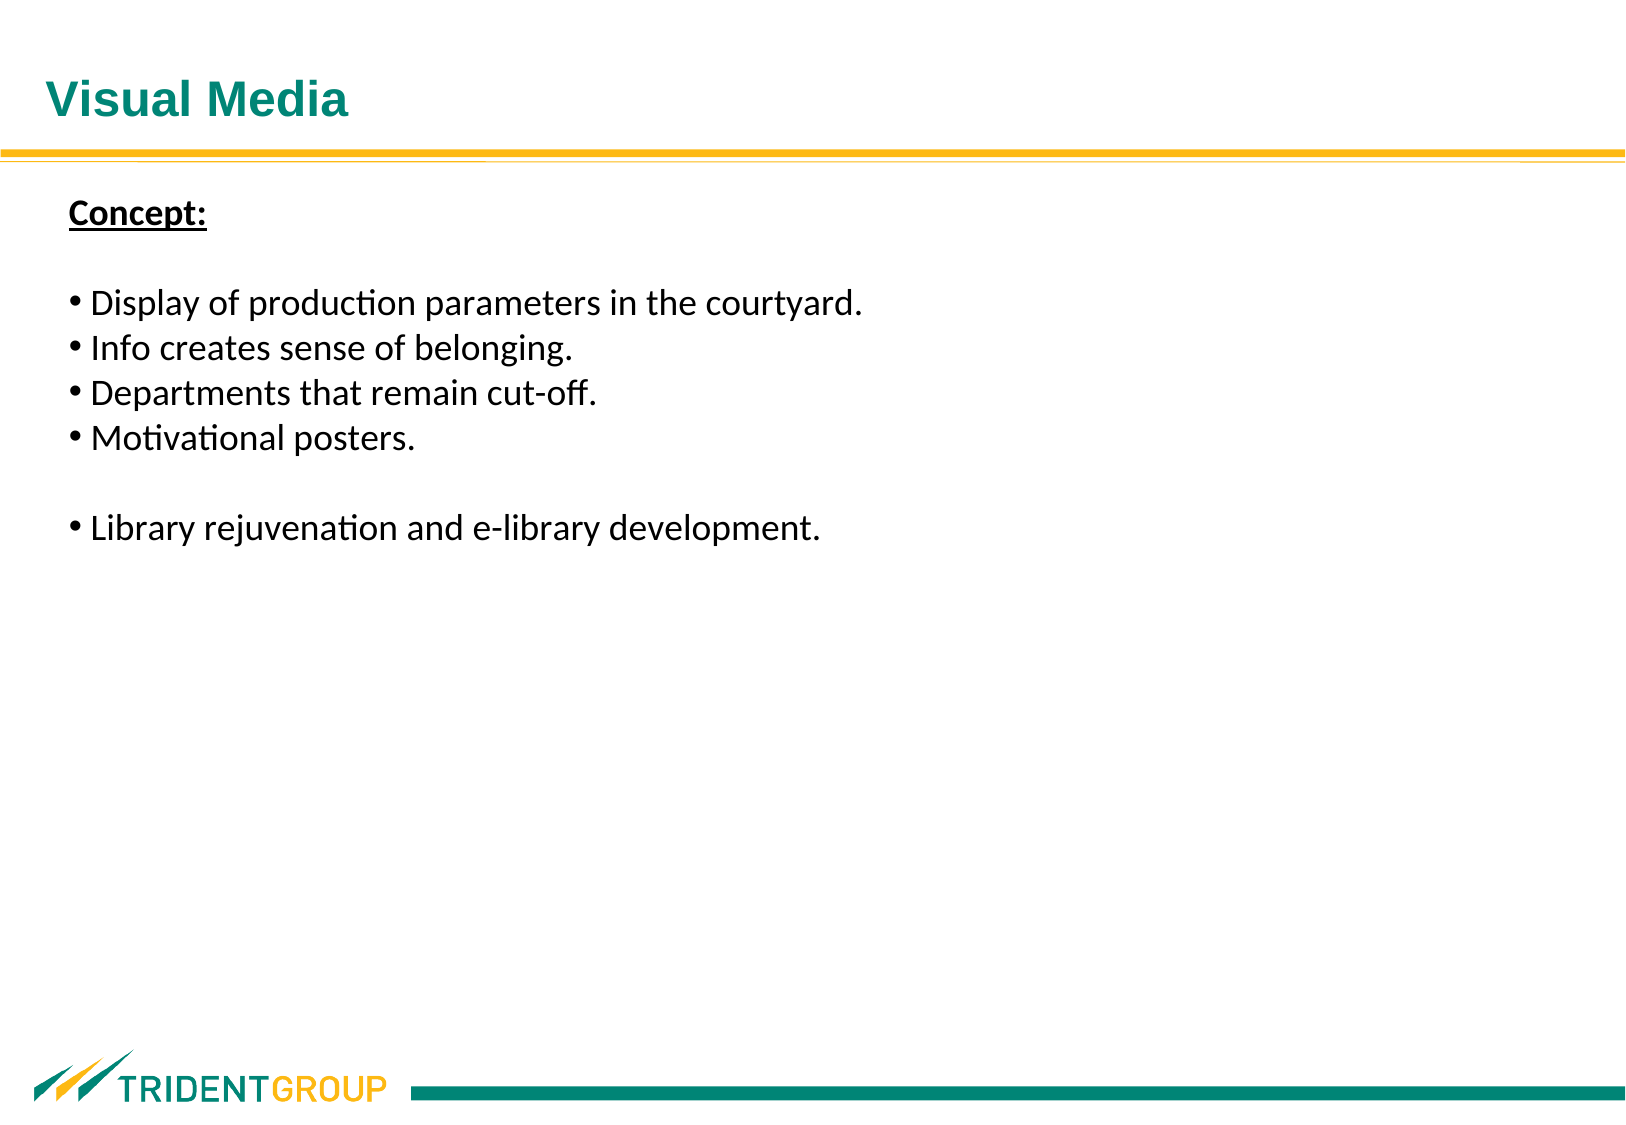

# Visual Media
Concept:
 Display of production parameters in the courtyard.
 Info creates sense of belonging.
 Departments that remain cut-off.
 Motivational posters.
 Library rejuvenation and e-library development.